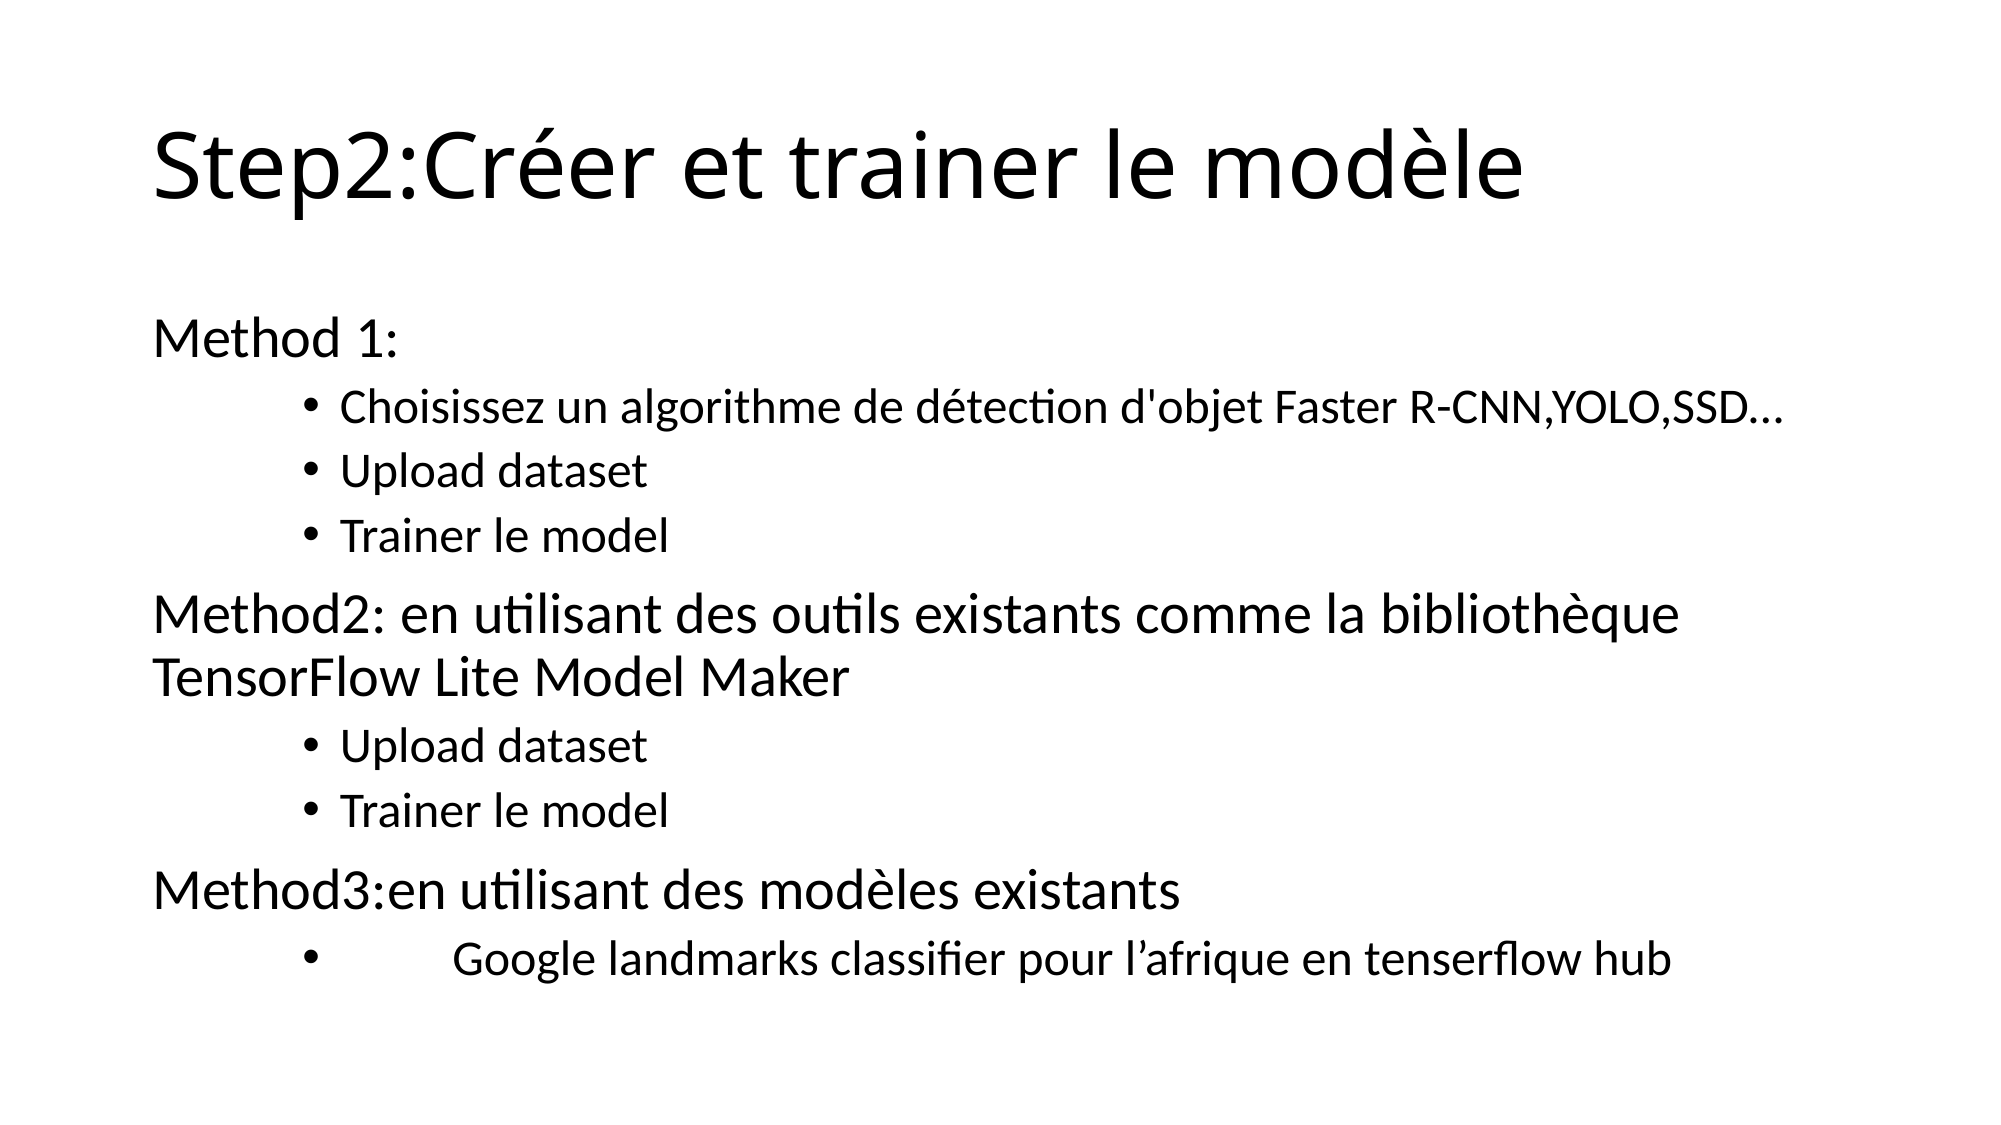

# Step2:Créer et trainer le modèle
Method 1:
Choisissez un algorithme de détection d'objet Faster R-CNN,YOLO,SSD…
Upload dataset
Trainer le model
Method2: en utilisant des outils existants comme la bibliothèque TensorFlow Lite Model Maker
Upload dataset
Trainer le model
Method3:en utilisant des modèles existants
	Google landmarks classifier pour l’afrique en tenserflow hub